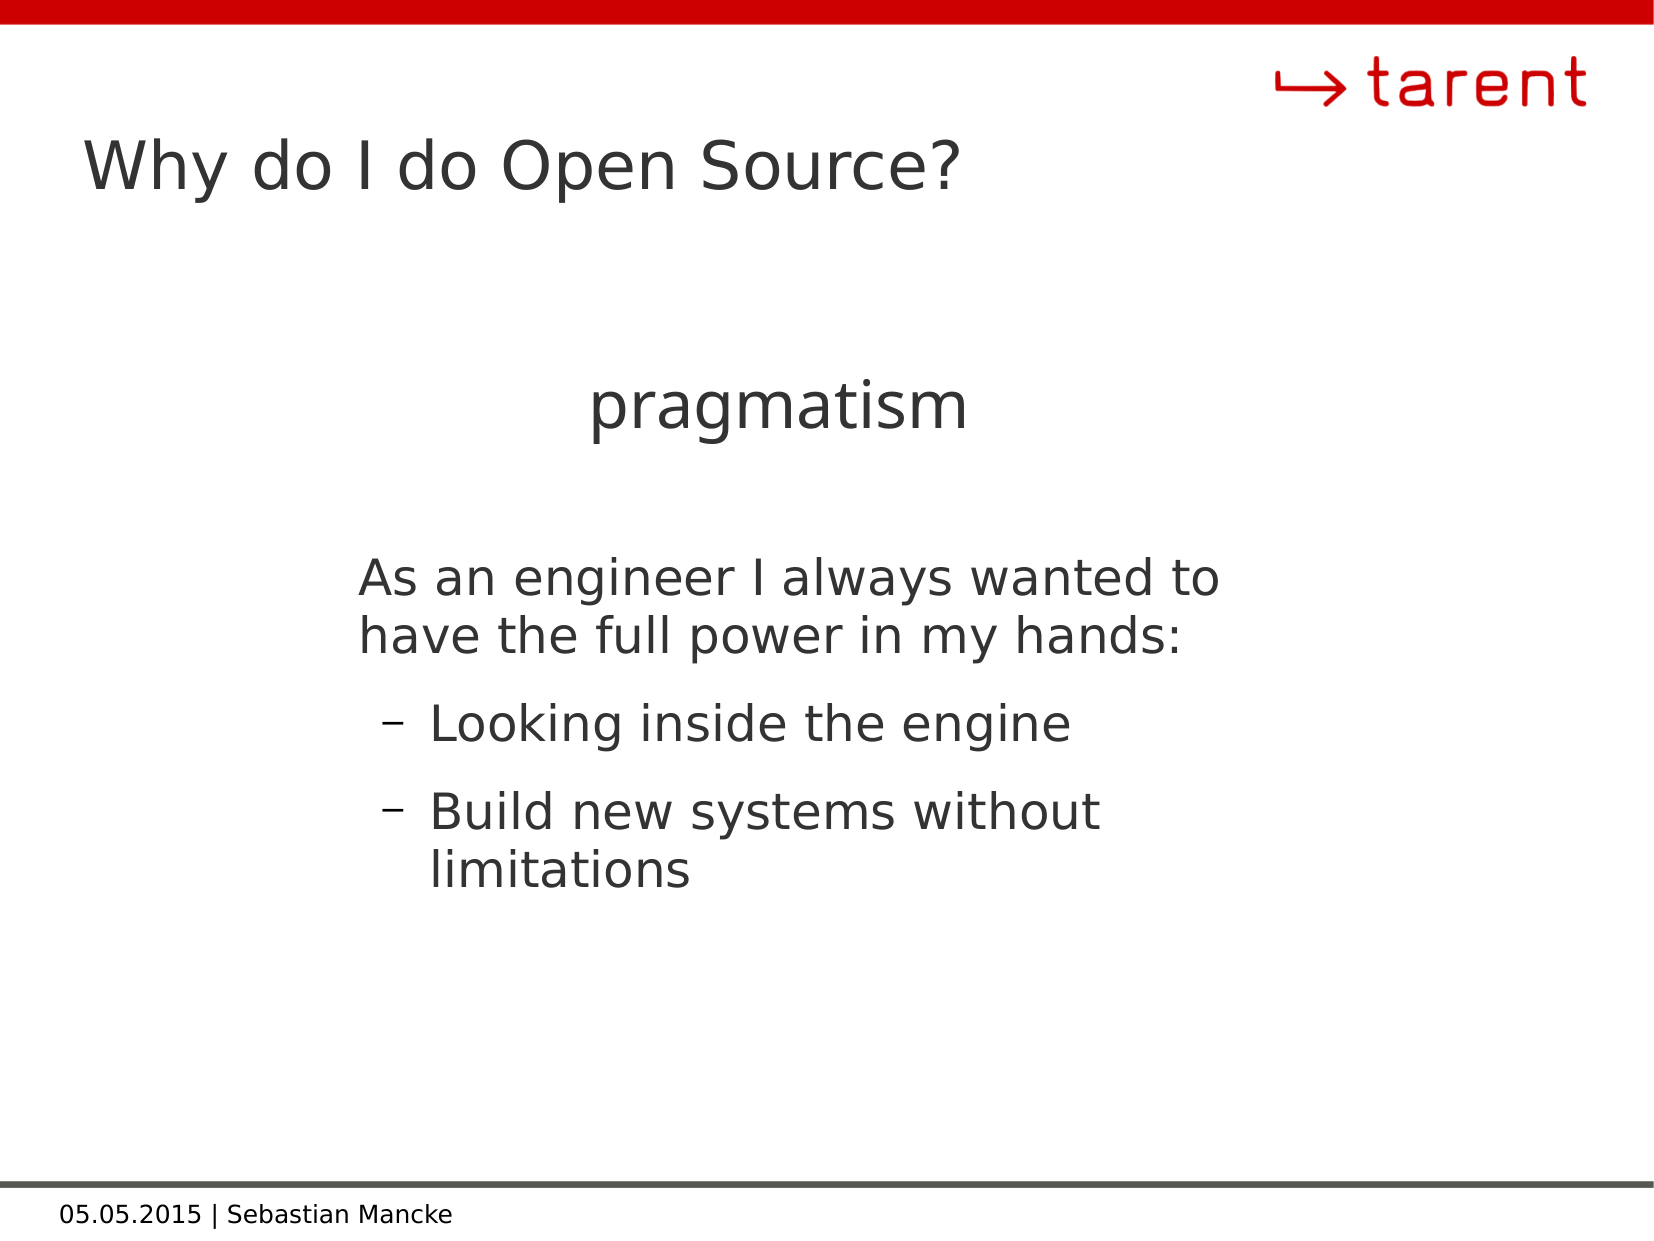

# Why do I do Open Source?
pragmatism
As an engineer I always wanted to have the full power in my hands:
Looking inside the engine
Build new systems without limitations